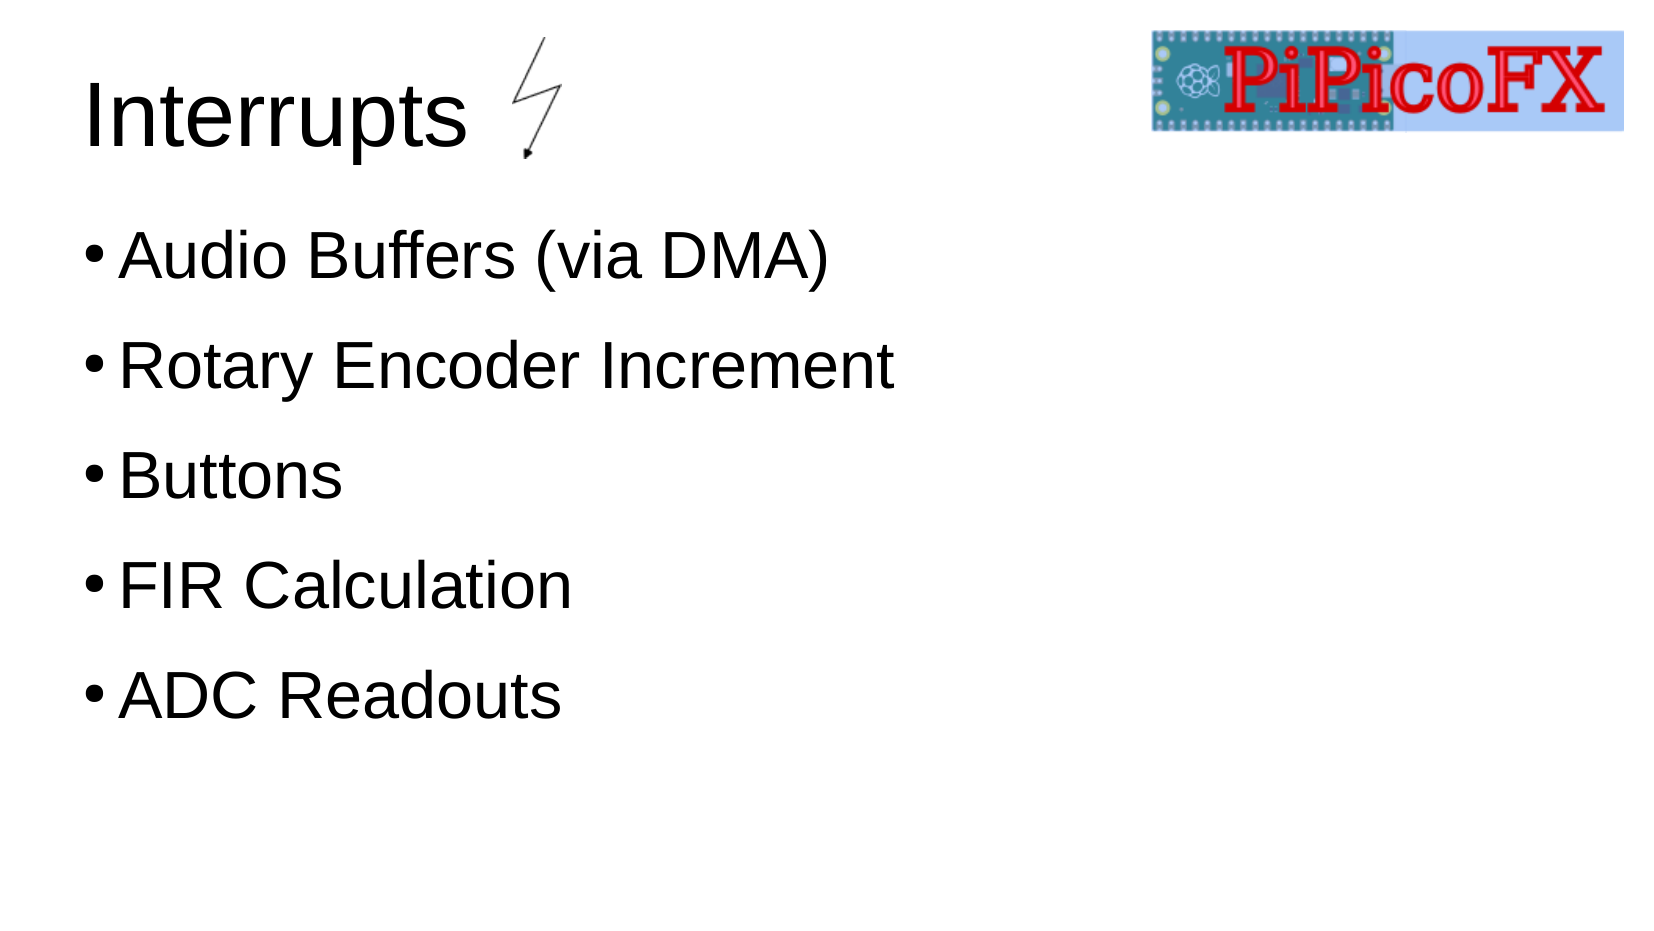

# Interrupts
Audio Buffers (via DMA)
Rotary Encoder Increment
Buttons
FIR Calculation
ADC Readouts